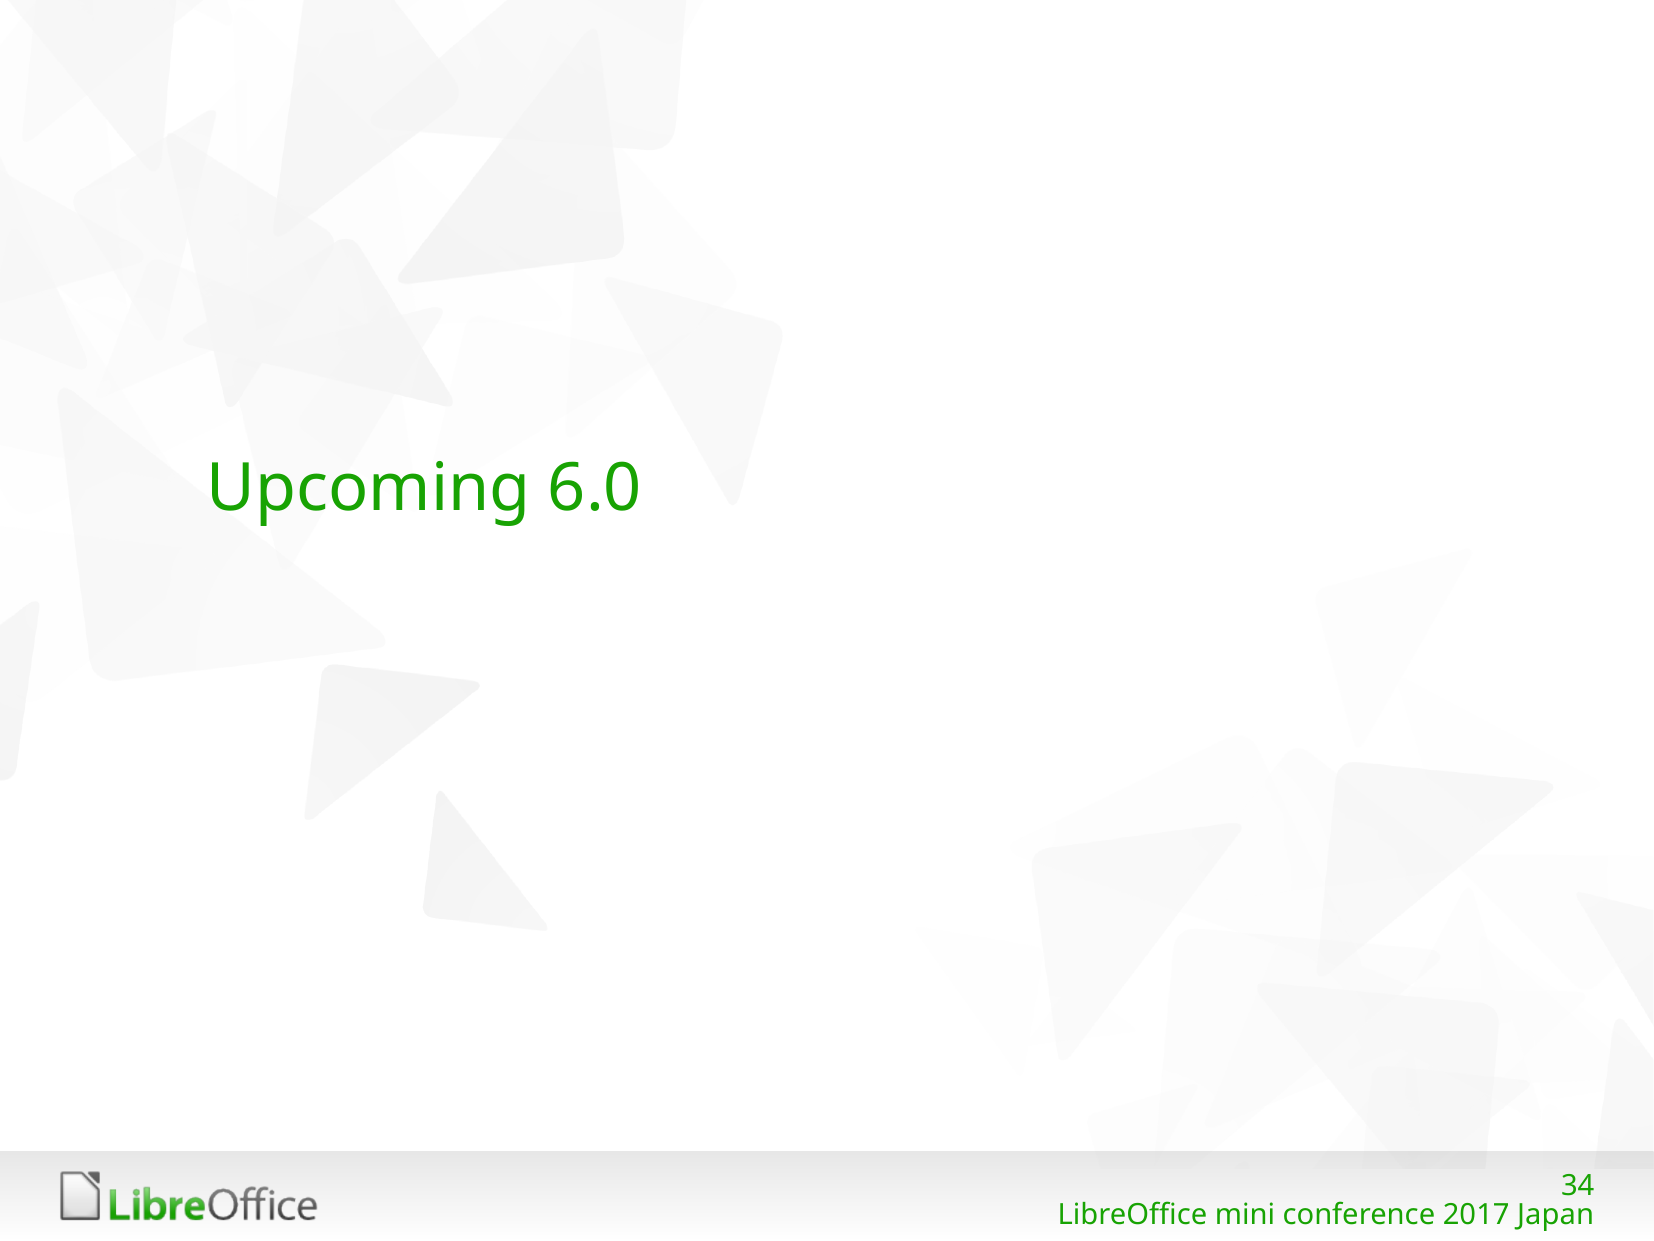

# Upcoming 6.0
34
 LibreOffice mini conference 2017 Japan